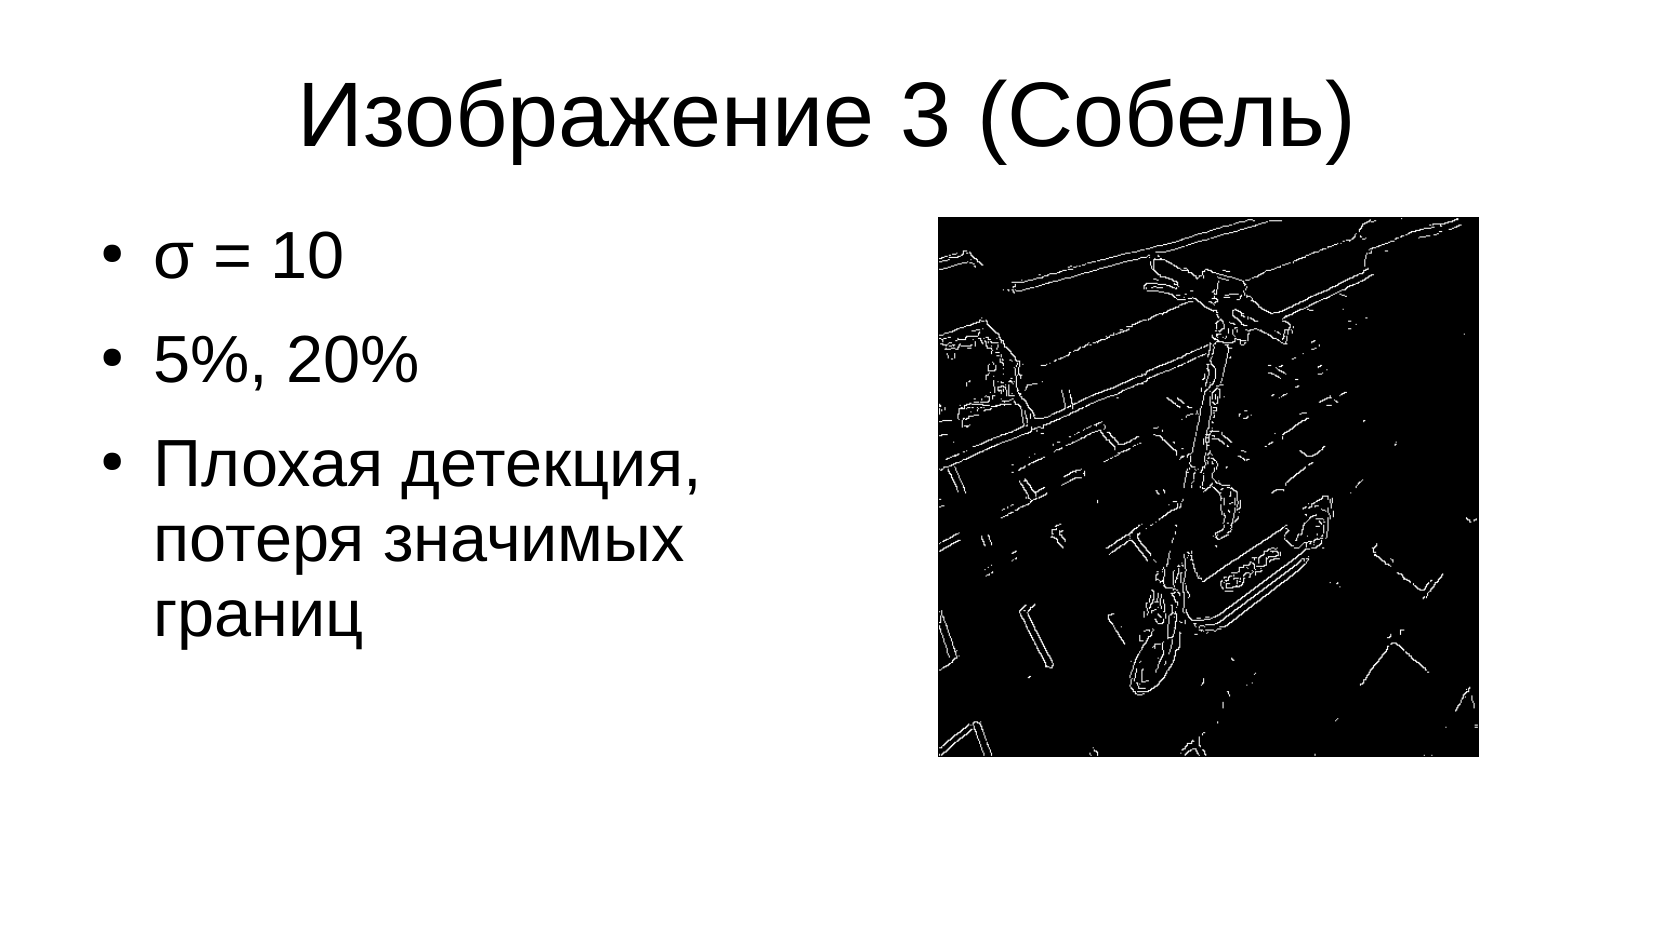

# Изображение 3 (Собель)
σ = 10
5%, 20%
Плохая детекция, потеря значимых границ